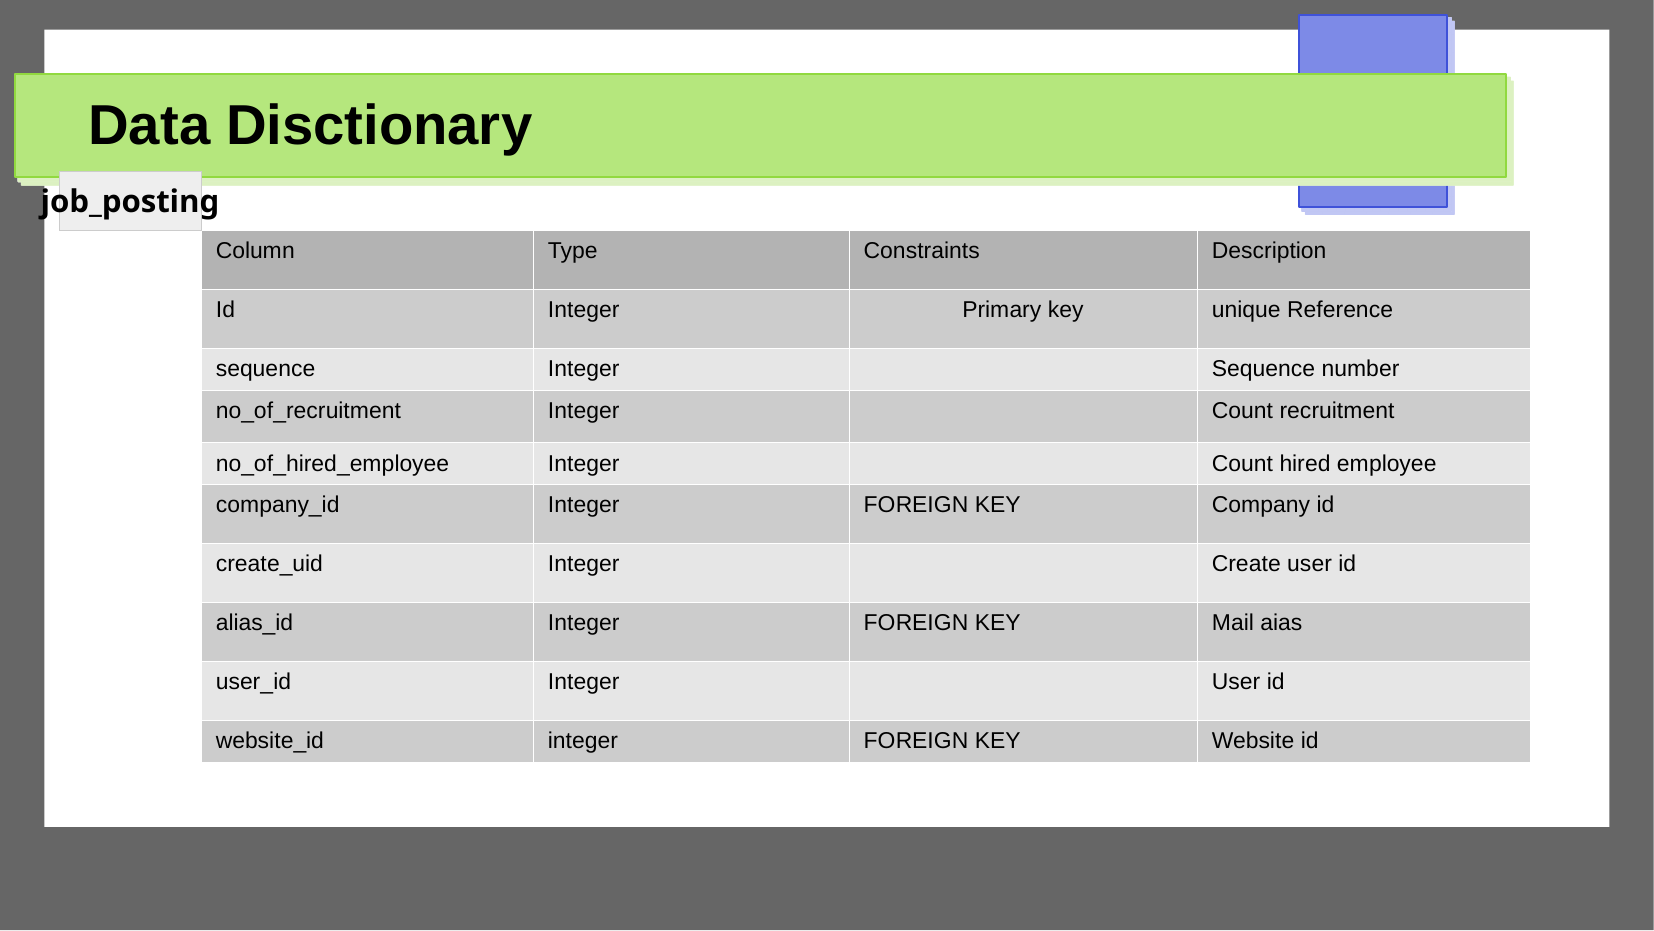

# Data Disctionary
job_posting
| Column | Type | Constraints | Description |
| --- | --- | --- | --- |
| Id | Integer | Primary key | unique Reference |
| sequence | Integer | | Sequence number |
| no\_of\_recruitment | Integer | | Count recruitment |
| no\_of\_hired\_employee | Integer | | Count hired employee |
| company\_id | Integer | FOREIGN KEY | Company id |
| create\_uid | Integer | | Create user id |
| alias\_id | Integer | FOREIGN KEY | Mail aias |
| user\_id | Integer | | User id |
| website\_id | integer | FOREIGN KEY | Website id |